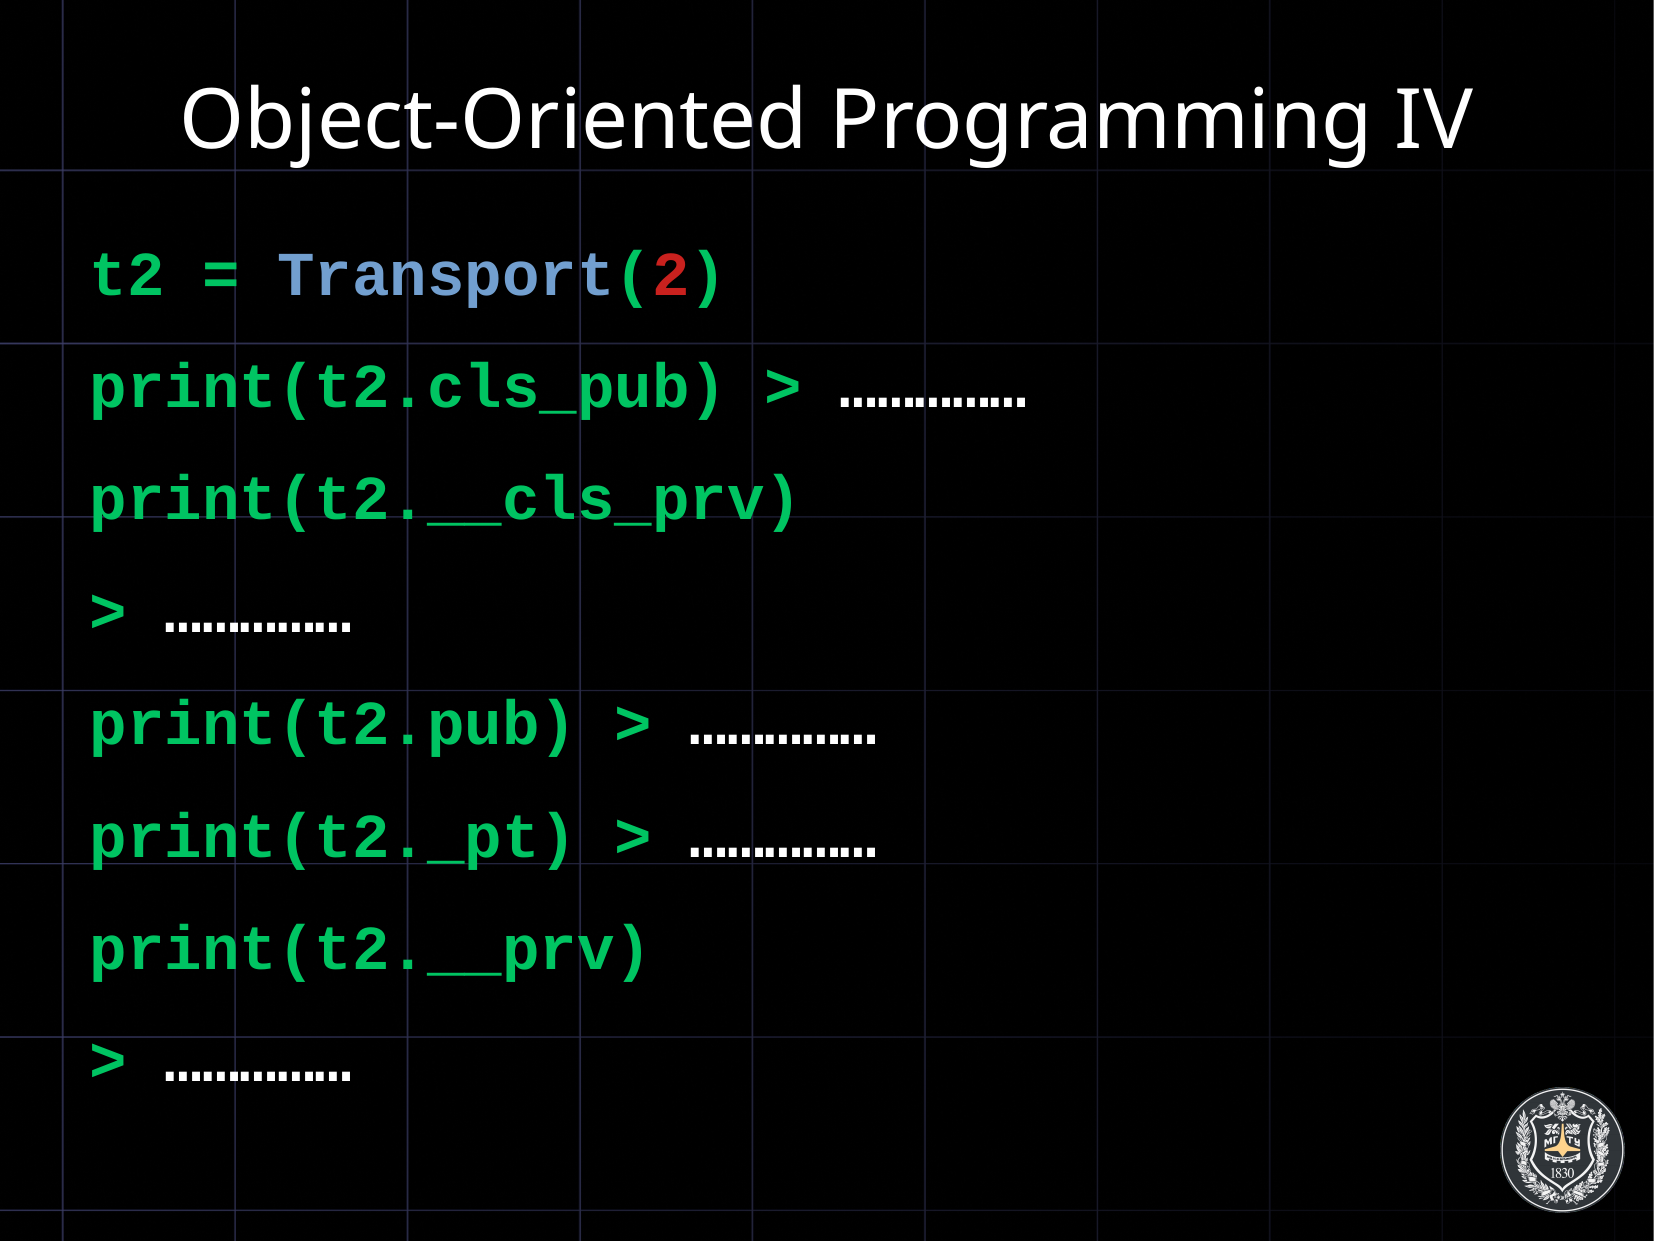

Object-Oriented Programming IV
t2 = Transport(2)
print(t2.cls_pub) > ……………
print(t2.__cls_prv)
> ……………
print(t2.pub) > ……………
print(t2._pt) > ……………
print(t2.__prv)
> ……………